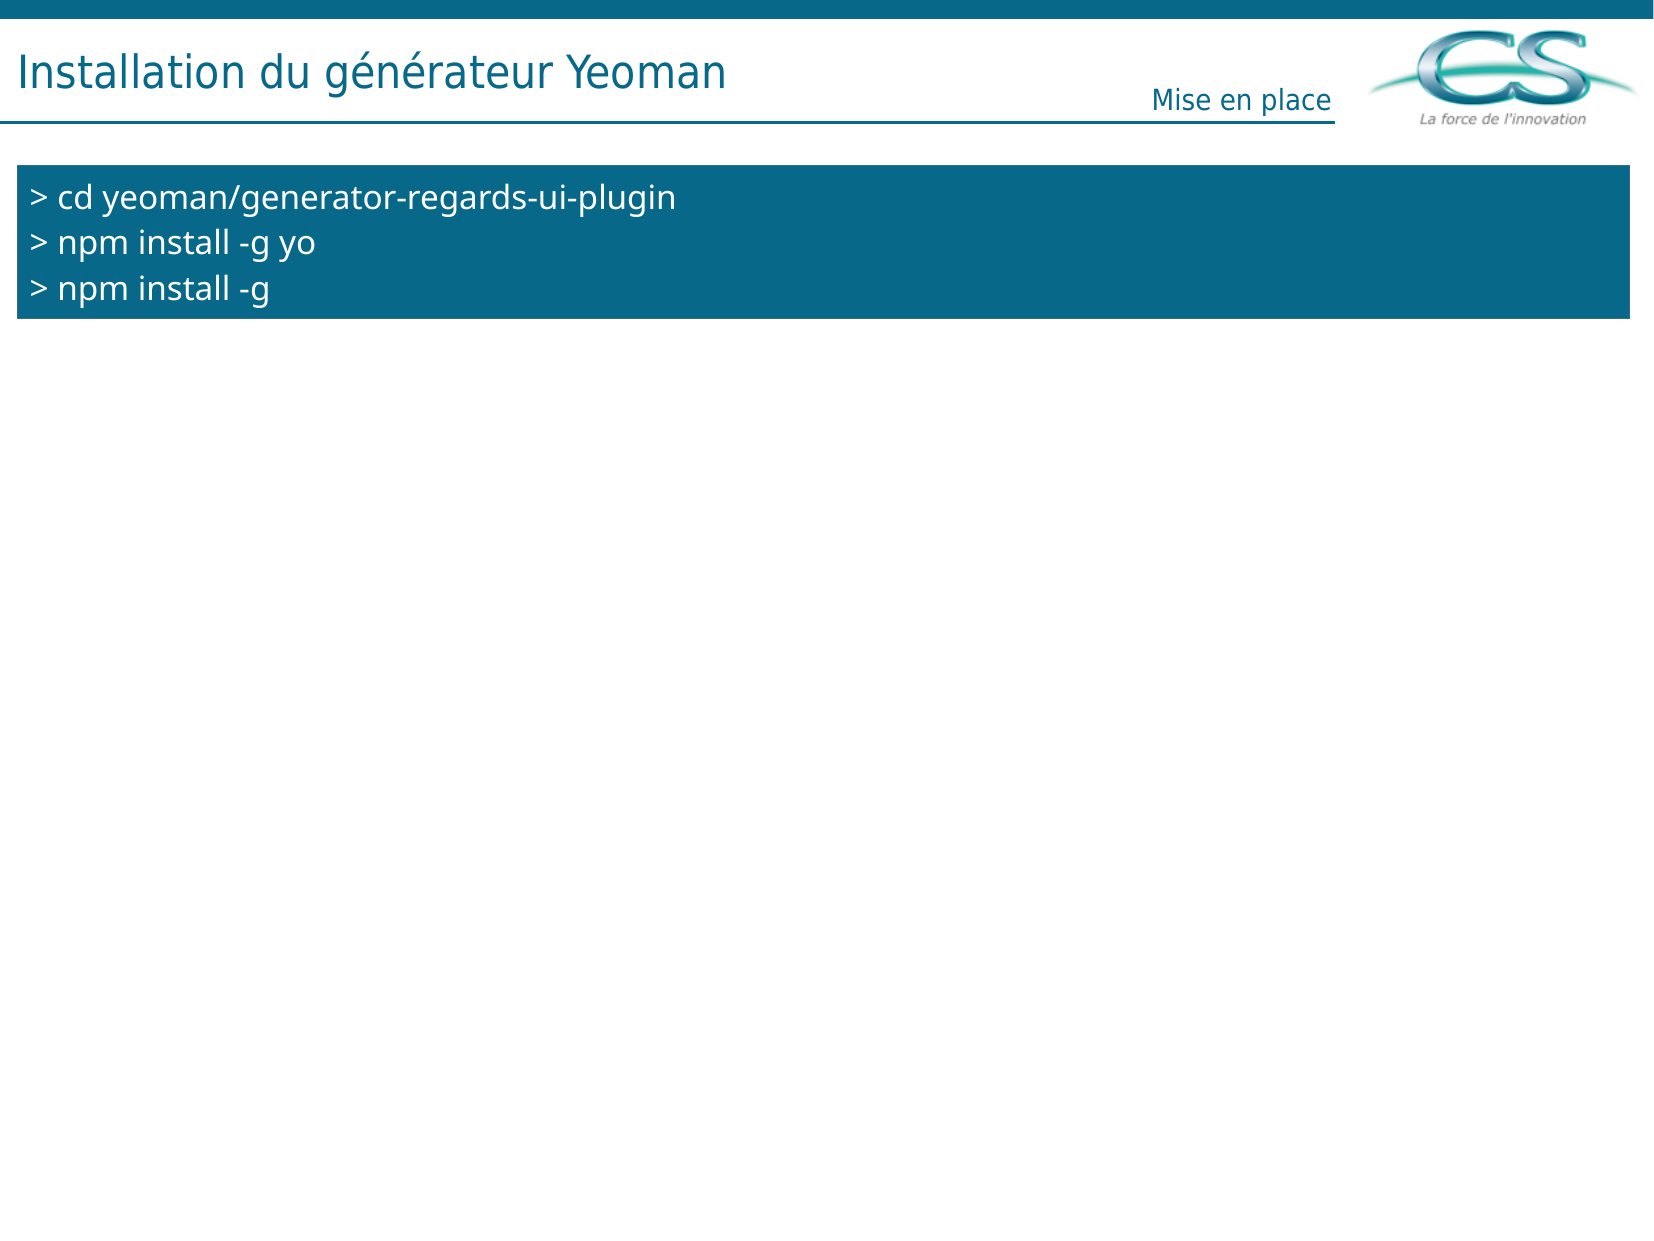

Installation du générateur Yeoman
Mise en place
> cd yeoman/generator-regards-ui-plugin
> npm install -g yo
> npm install -g